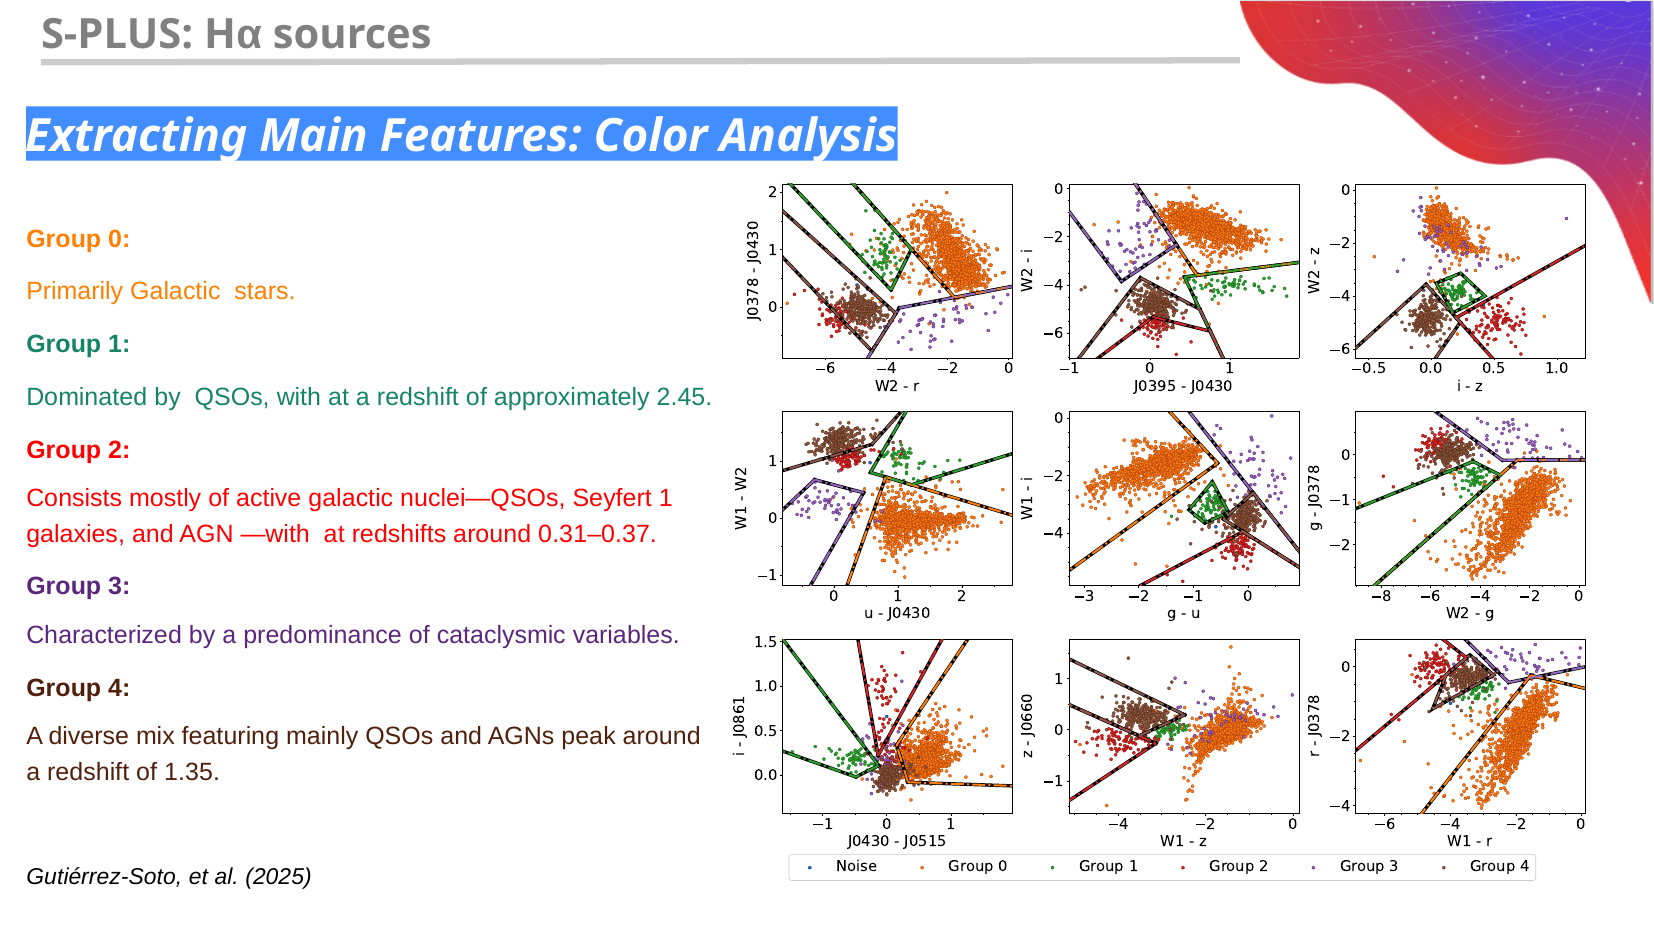

S-PLUS: Hα sources
Extracting Main Features: Color Analysis
Group 0:
Primarily Galactic stars.
Group 1:
Dominated by QSOs, with at a redshift of approximately 2.45.
Group 2:
Consists mostly of active galactic nuclei—QSOs, Seyfert 1
galaxies, and AGN —with at redshifts around 0.31–0.37.
Group 3:
Characterized by a predominance of cataclysmic variables.
Group 4:
A diverse mix featuring mainly QSOs and AGNs peak around
a redshift of 1.35.
Gutiérrez-Soto, et al. (2025)